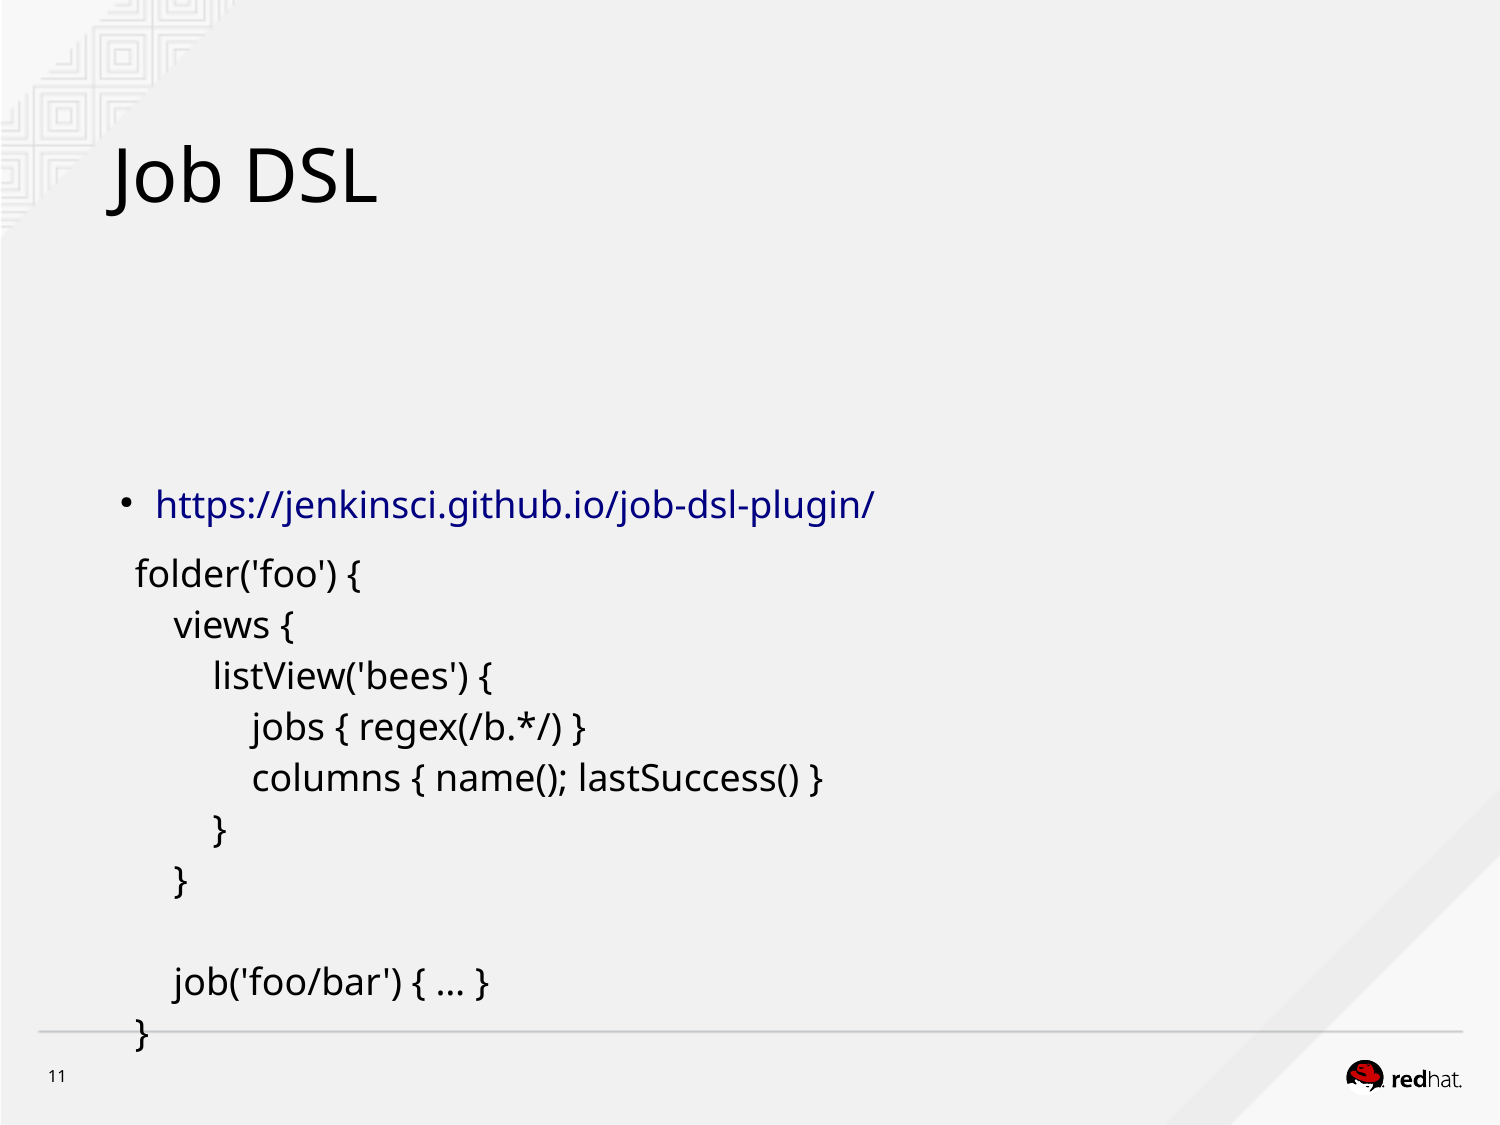

# Job DSL
https://jenkinsci.github.io/job-dsl-plugin/
folder('foo') {
 views {
 listView('bees') {
 jobs { regex(/b.*/) }
 columns { name(); lastSuccess() }
 }
 }
 job('foo/bar') { … }
}
11